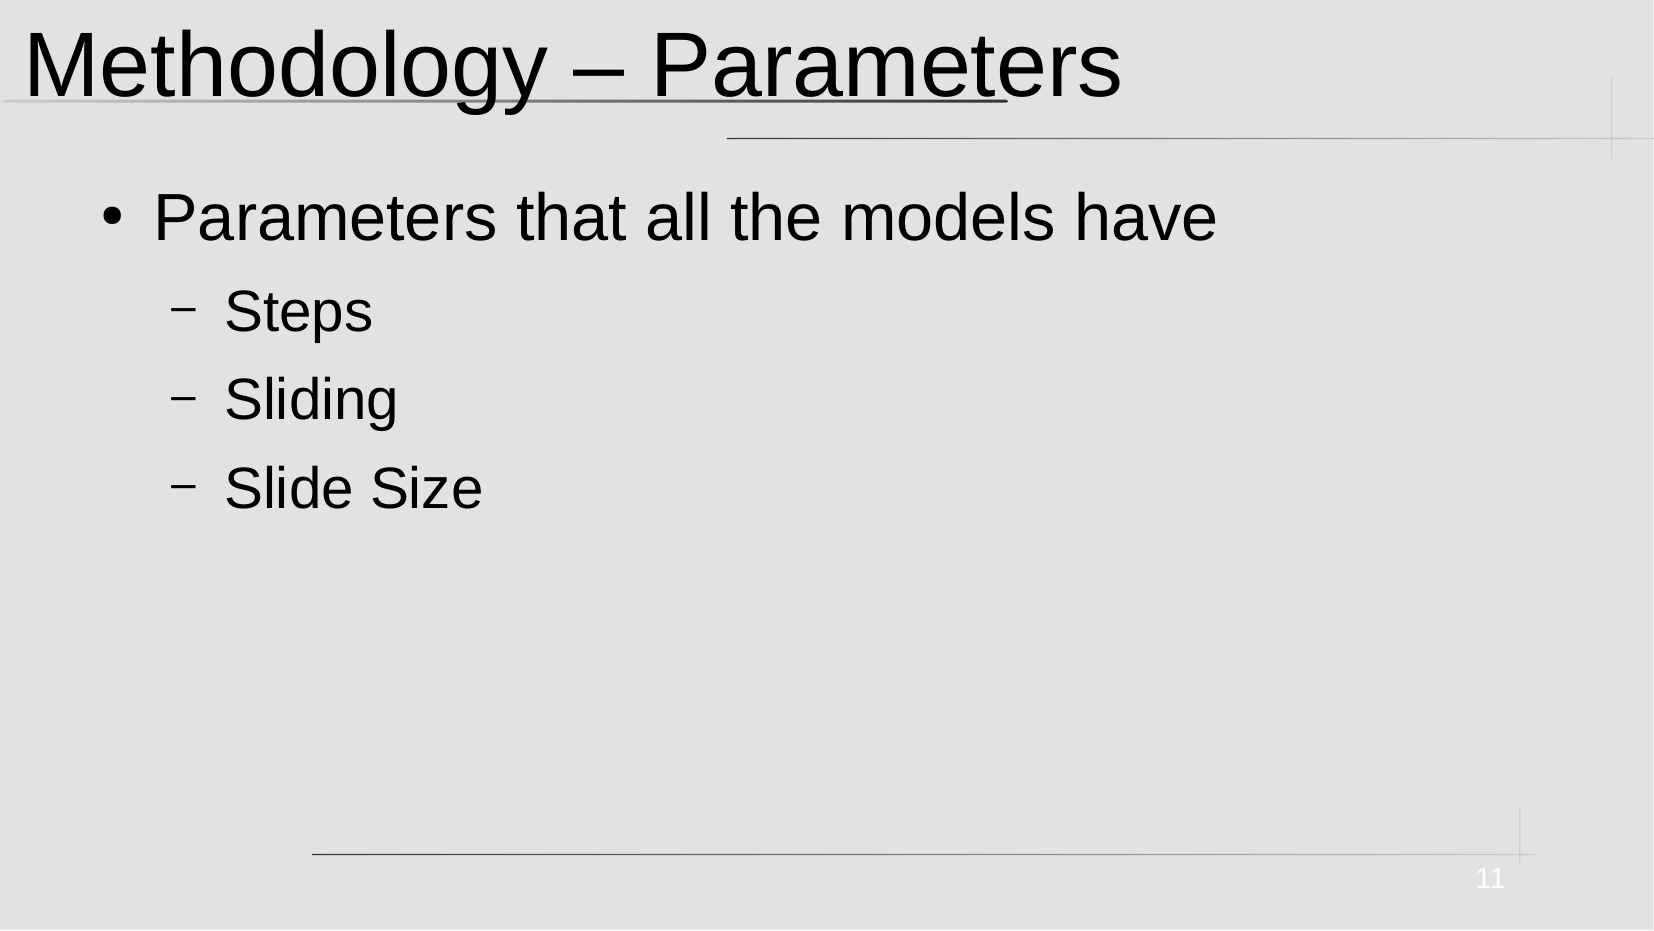

# Methodology – Parameters
Parameters that all the models have
Steps
Sliding
Slide Size
11